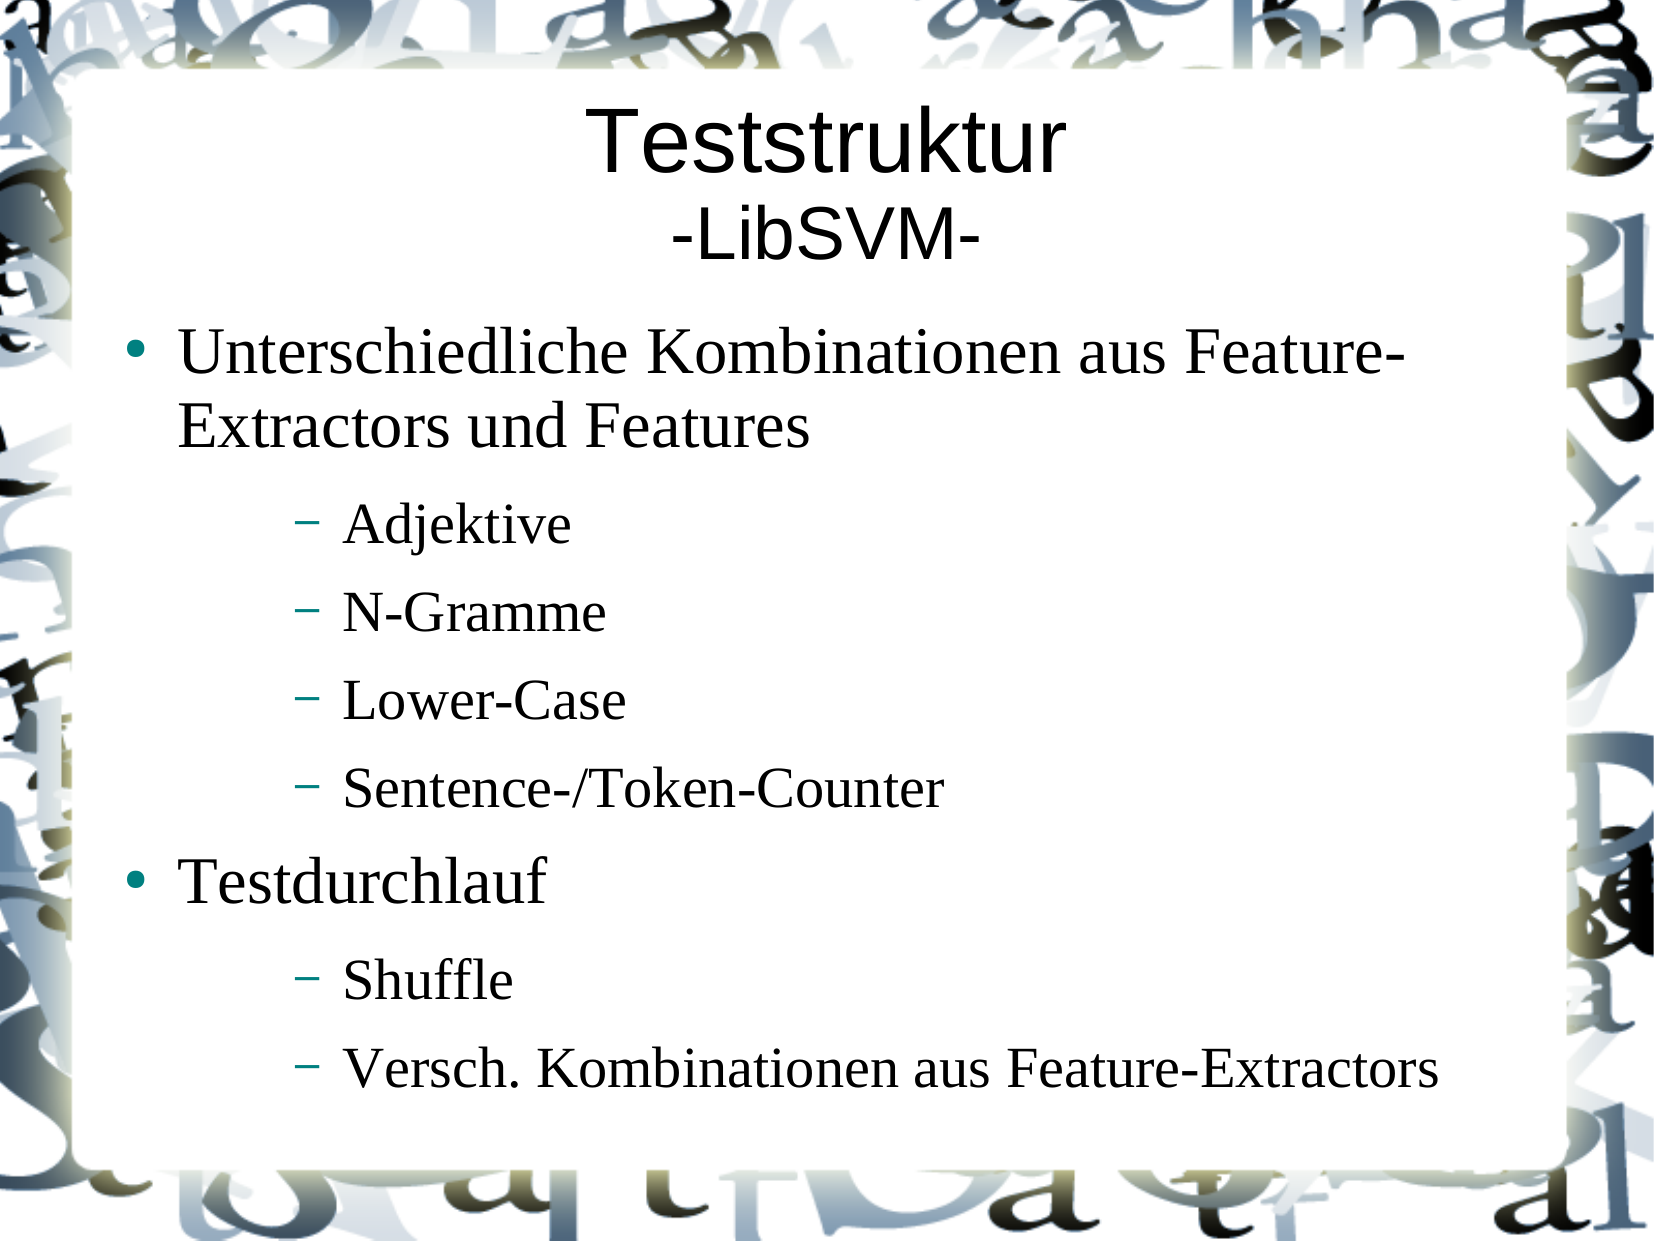

# Teststruktur -LibSVM-
Unterschiedliche Kombinationen aus Feature-Extractors und Features
Adjektive
N-Gramme
Lower-Case
Sentence-/Token-Counter
Testdurchlauf
Shuffle
Versch. Kombinationen aus Feature-Extractors